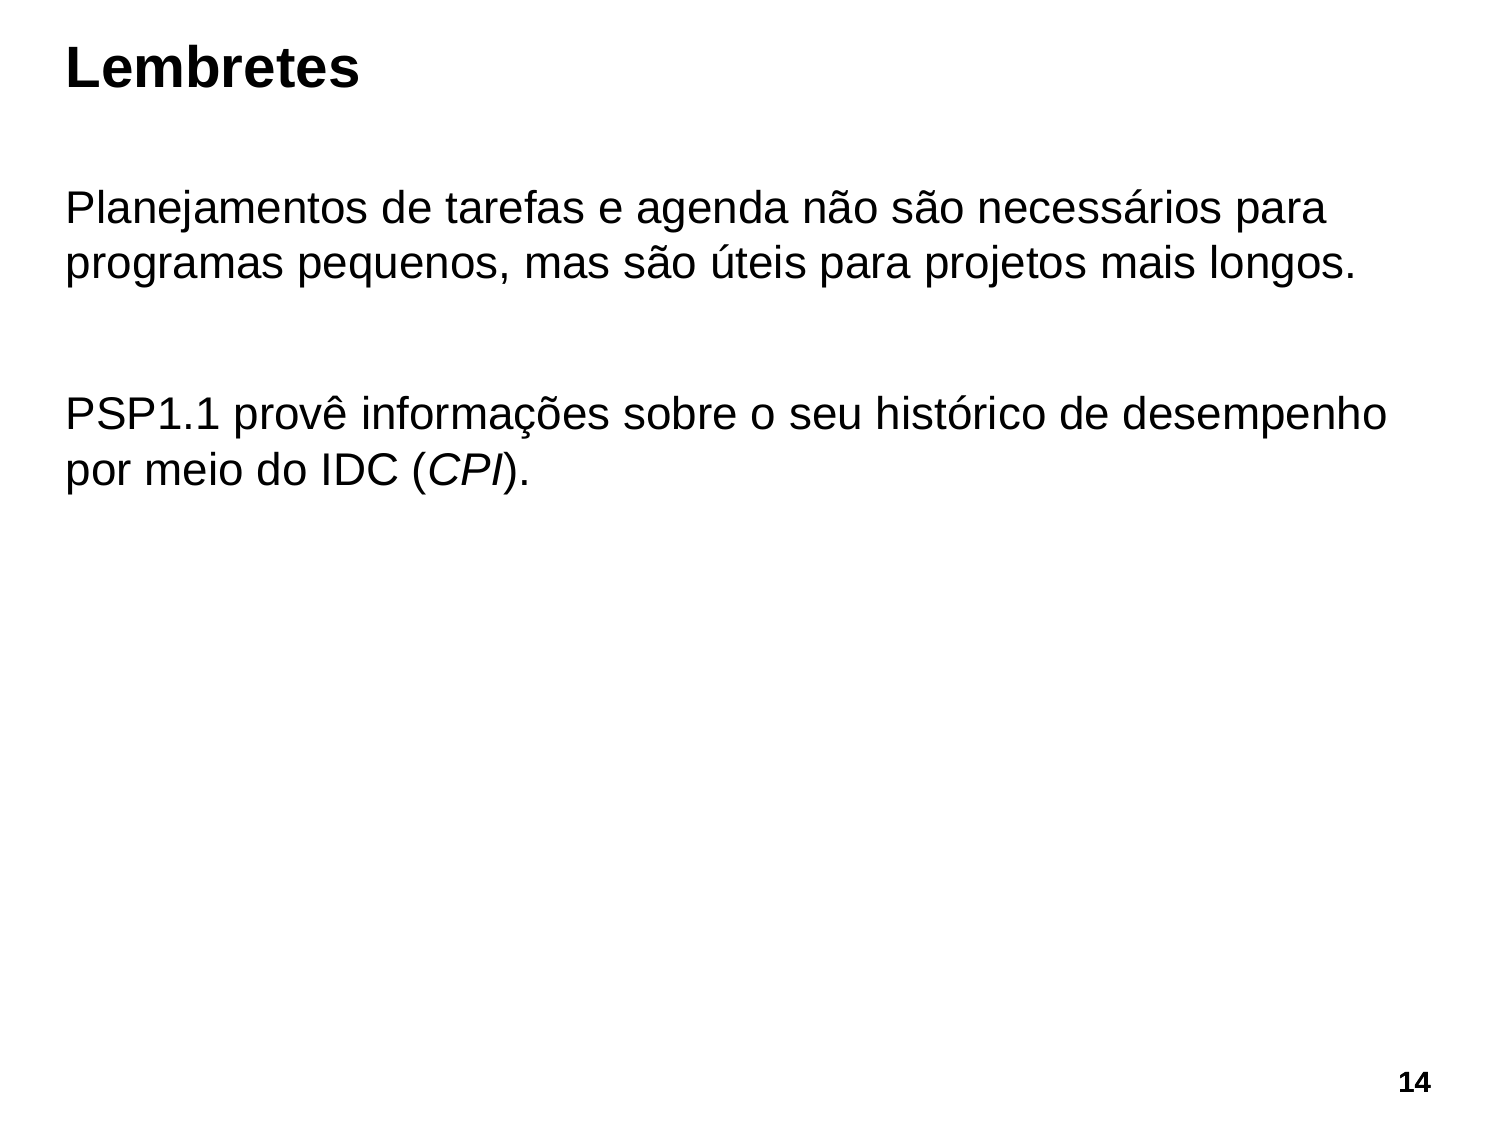

# Lembretes
Planejamentos de tarefas e agenda não são necessários para programas pequenos, mas são úteis para projetos mais longos.
PSP1.1 provê informações sobre o seu histórico de desempenho por meio do IDC (CPI).